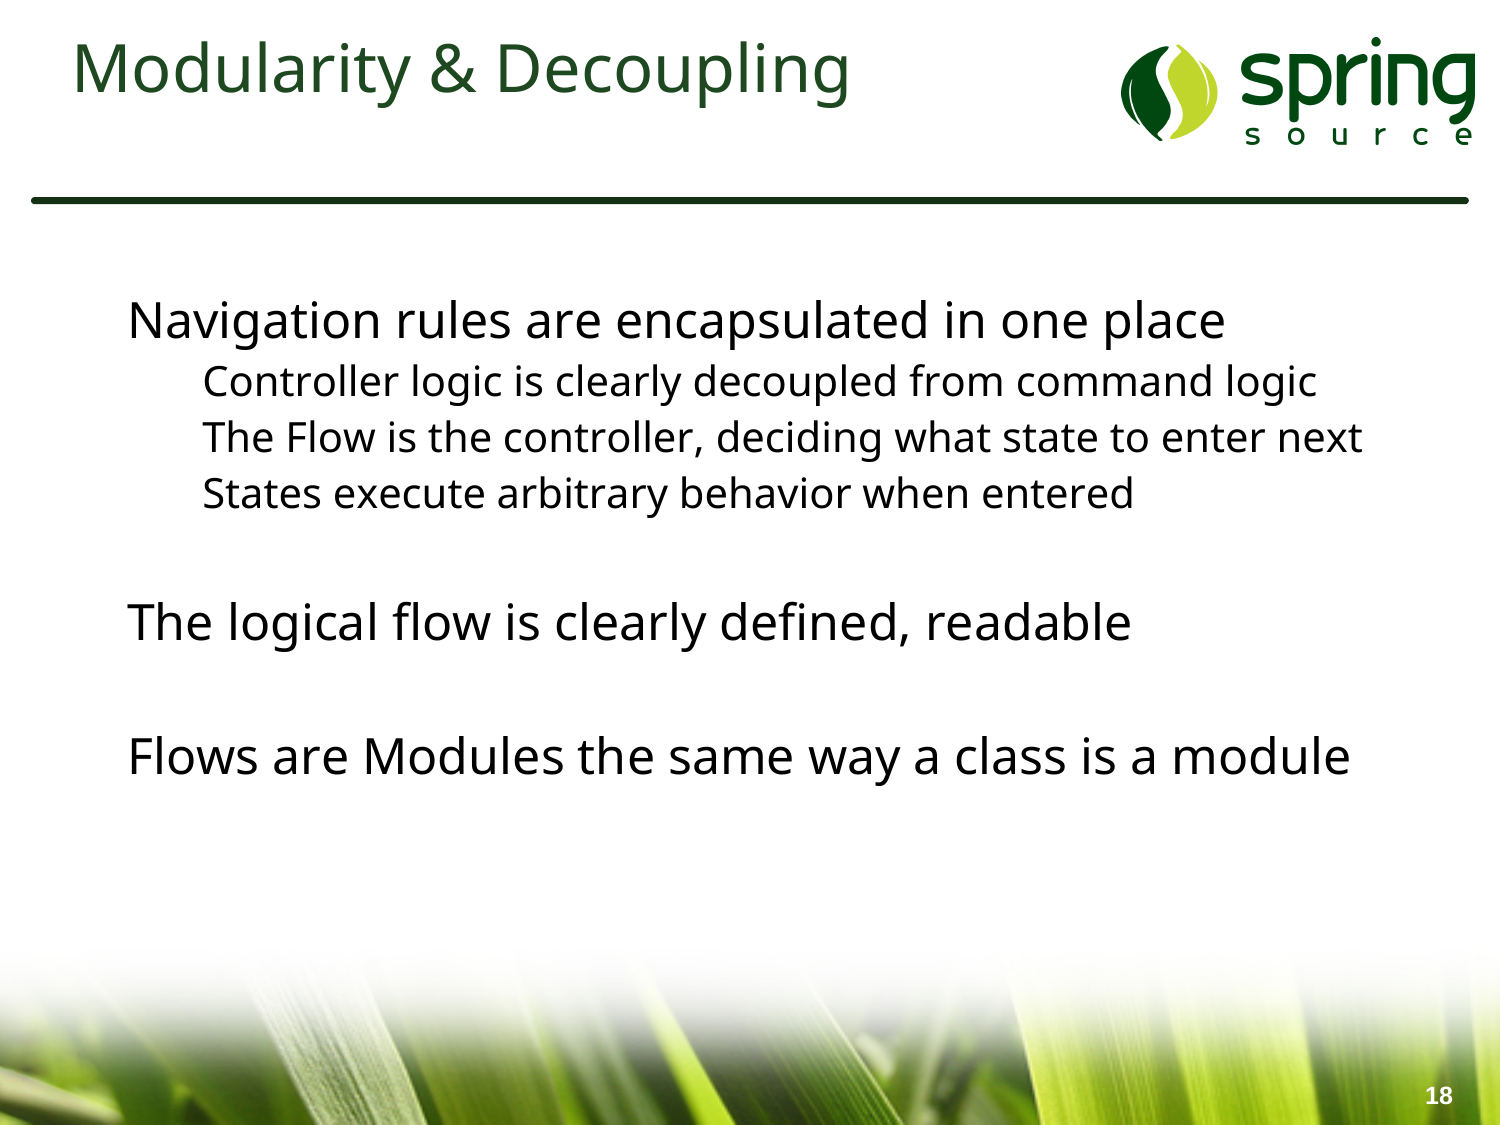

# Modularity & Decoupling
Navigation rules are encapsulated in one place
Controller logic is clearly decoupled from command logic
The Flow is the controller, deciding what state to enter next
States execute arbitrary behavior when entered
The logical flow is clearly defined, readable
Flows are Modules the same way a class is a module